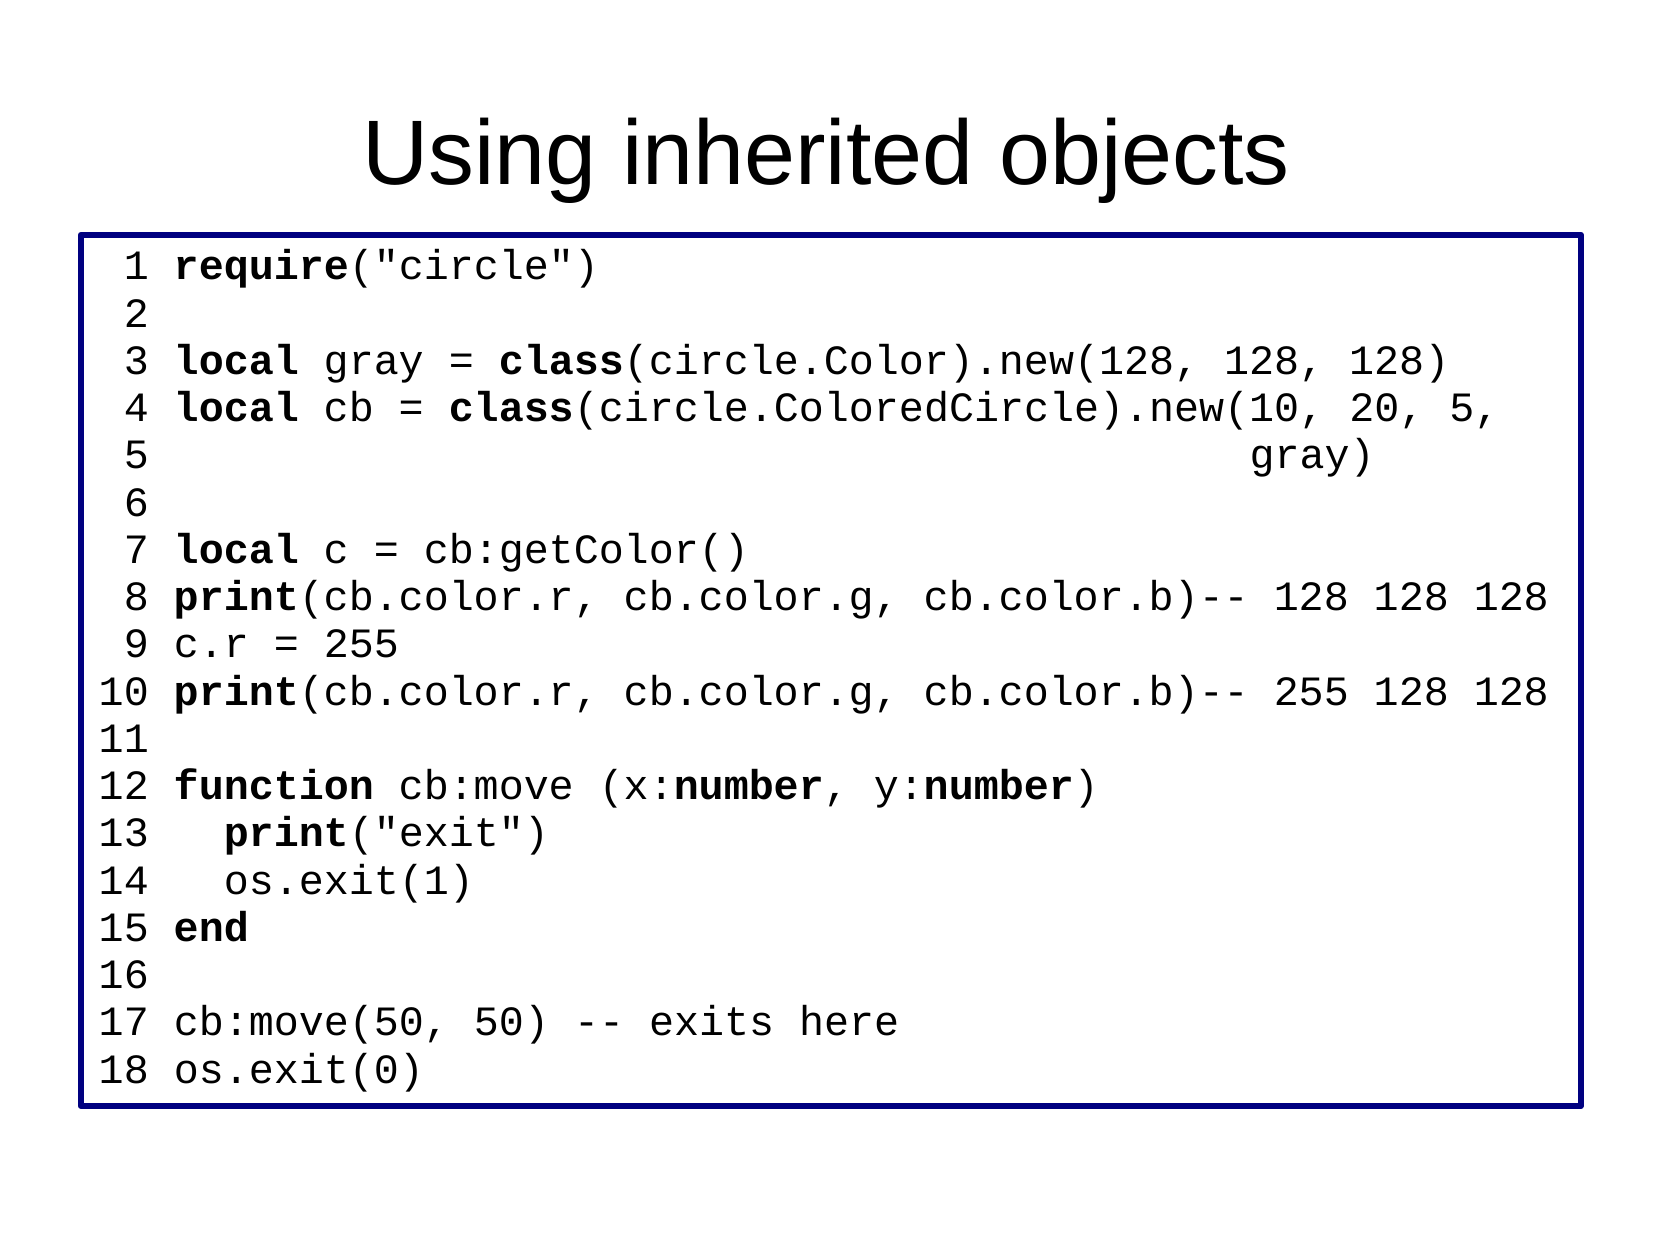

# Using inherited objects
 1 require("circle")
 2
 3 local gray = class(circle.Color).new(128, 128, 128)
 4 local cb = class(circle.ColoredCircle).new(10, 20, 5,
 5 gray)
 6
 7 local c = cb:getColor()
 8 print(cb.color.r, cb.color.g, cb.color.b)-- 128 128 128
 9 c.r = 255
10 print(cb.color.r, cb.color.g, cb.color.b)-- 255 128 128
11
12 function cb:move (x:number, y:number)
13 print("exit")
14 os.exit(1)
15 end
16
17 cb:move(50, 50) -- exits here
18 os.exit(0)